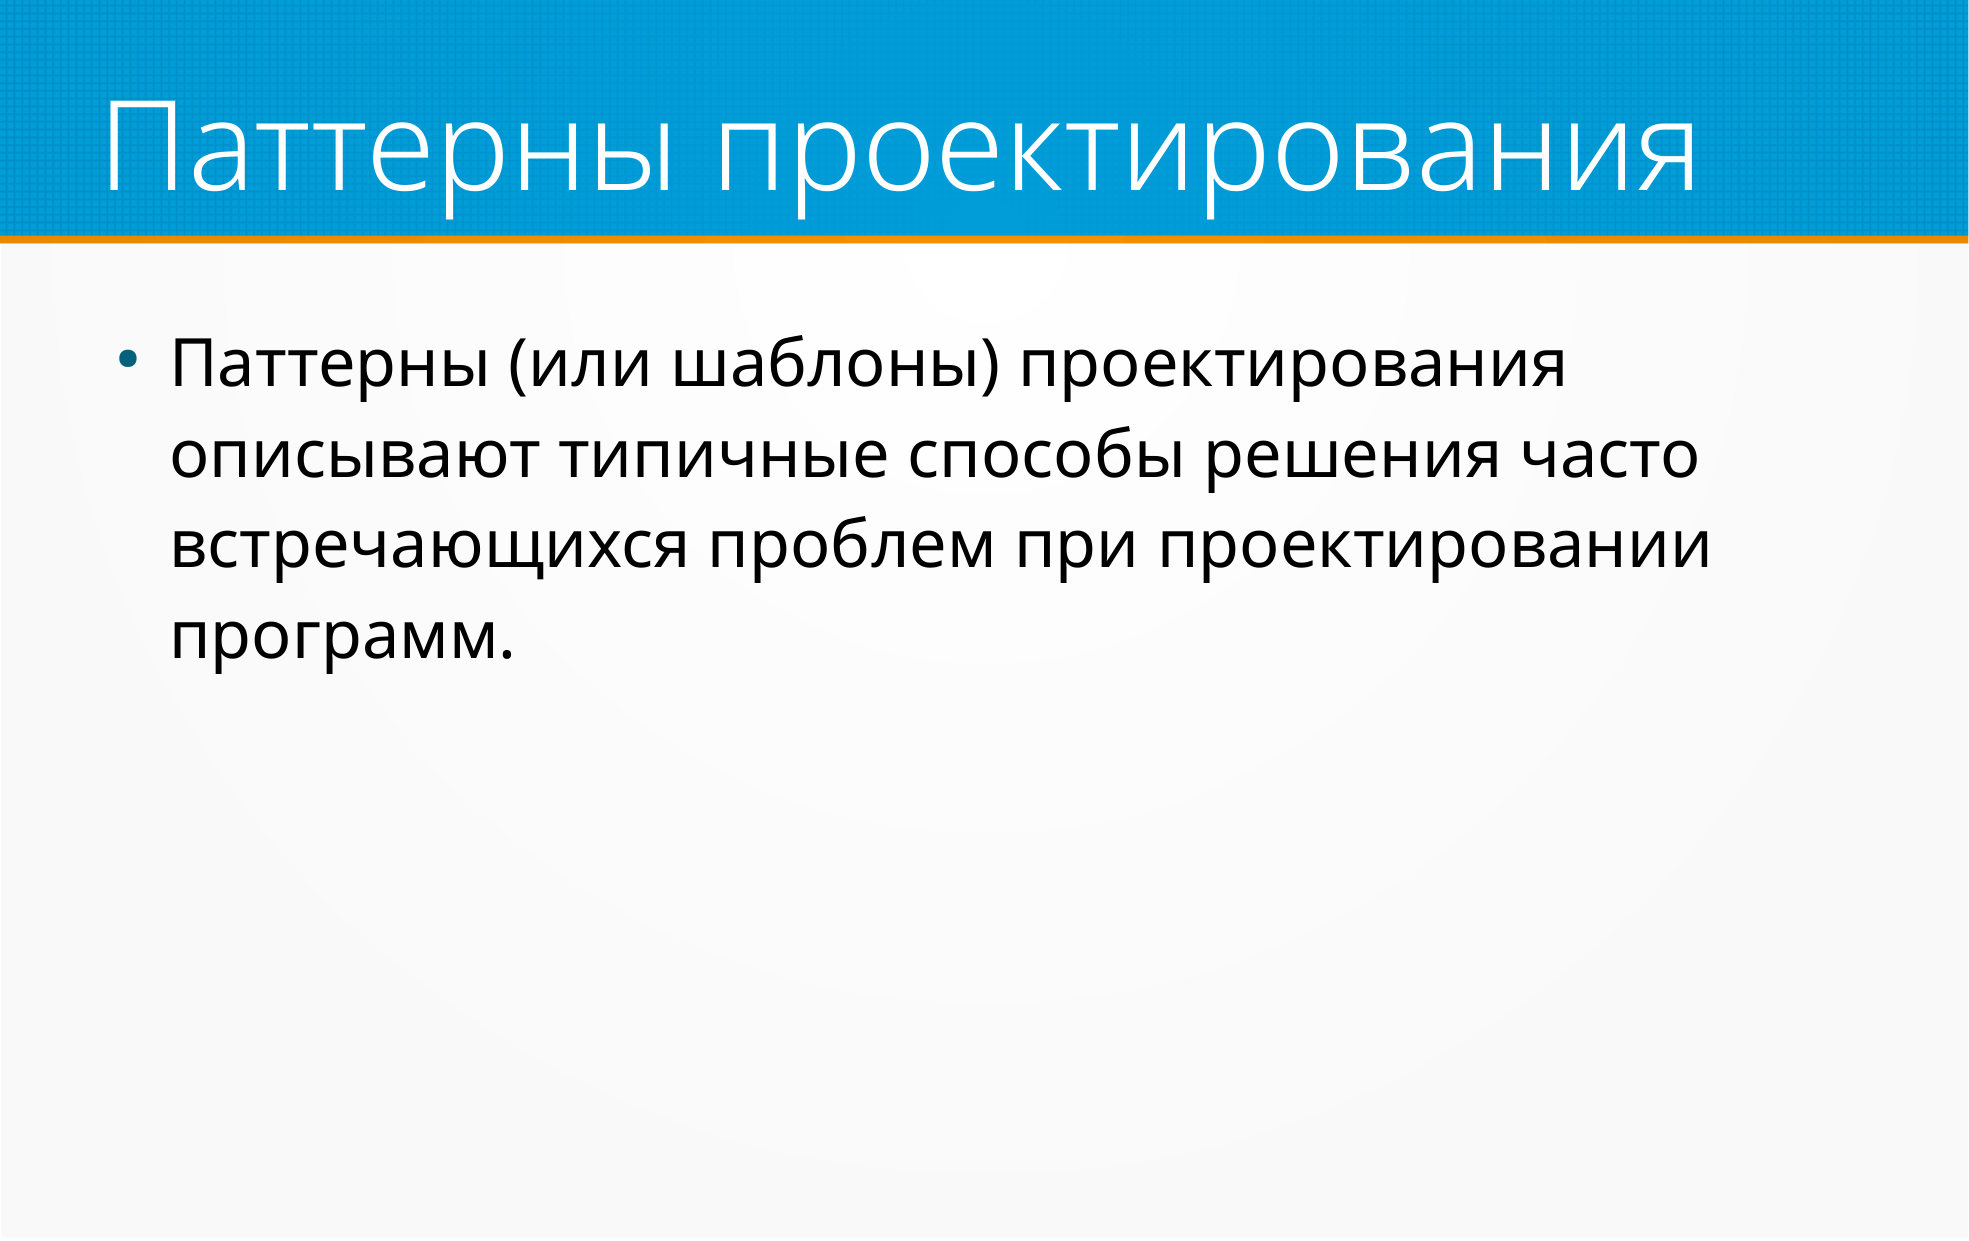

# Паттерны проектирования
Паттерны (или шаблоны) проектирования описывают типичные способы решения часто встречающихся проблем при проектировании программ.